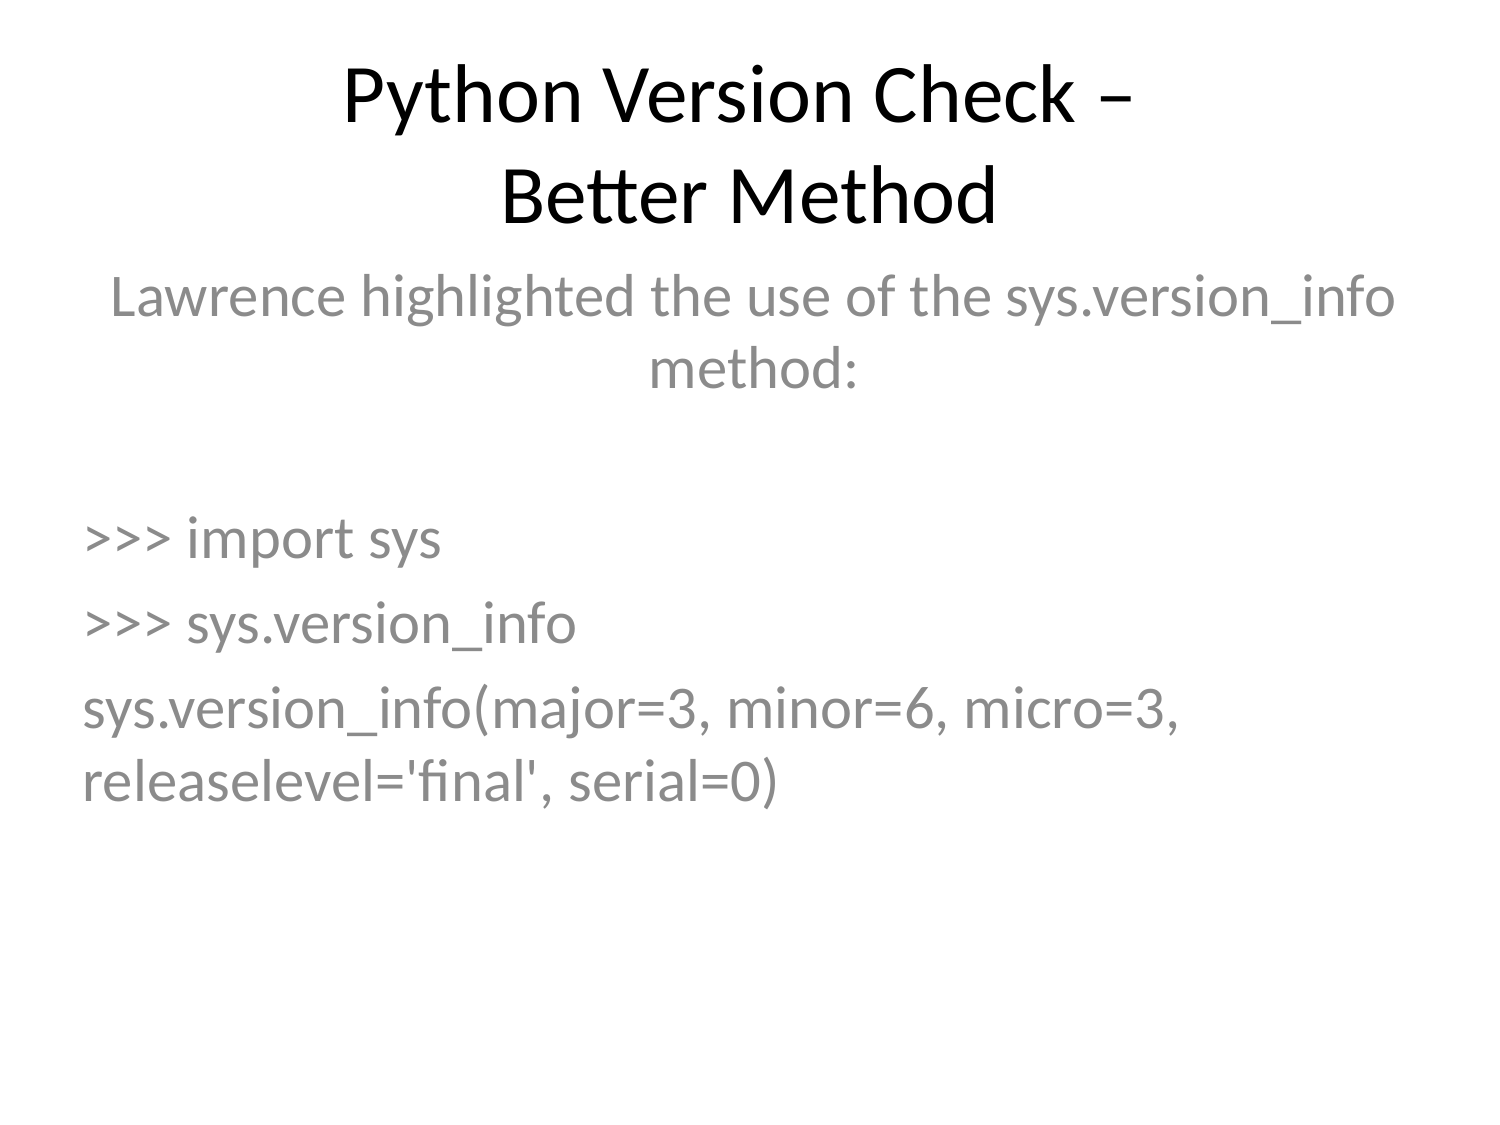

Python Version Check –
Better Method
# Lawrence highlighted the use of the sys.version_info method:
>>> import sys
>>> sys.version_info
sys.version_info(major=3, minor=6, micro=3, releaselevel='final', serial=0)